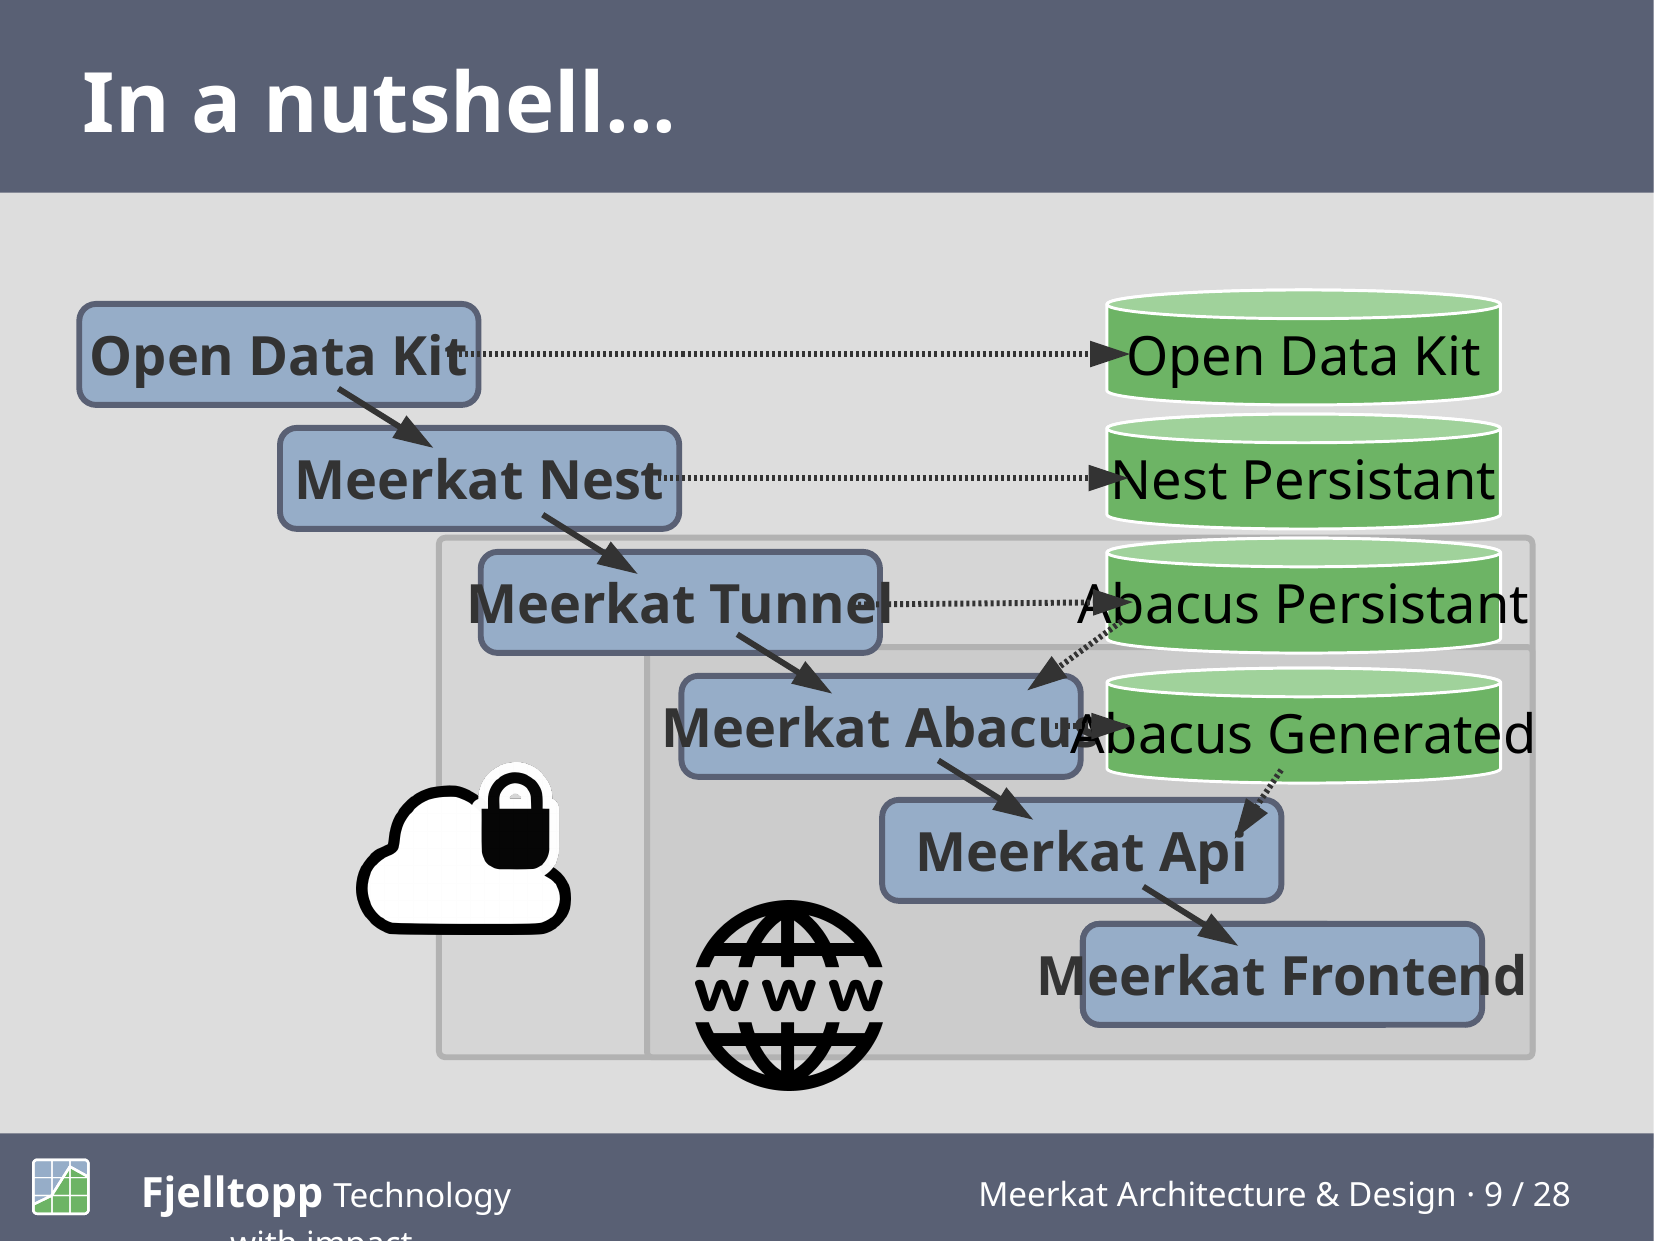

# In a nutshell...
Open Data Kit
Open Data Kit
Nest Persistant
Meerkat Nest
Abacus Persistant
Meerkat Tunnel
Abacus Generated
Meerkat Abacus
Meerkat Api
Meerkat Frontend
Meerkat API
9